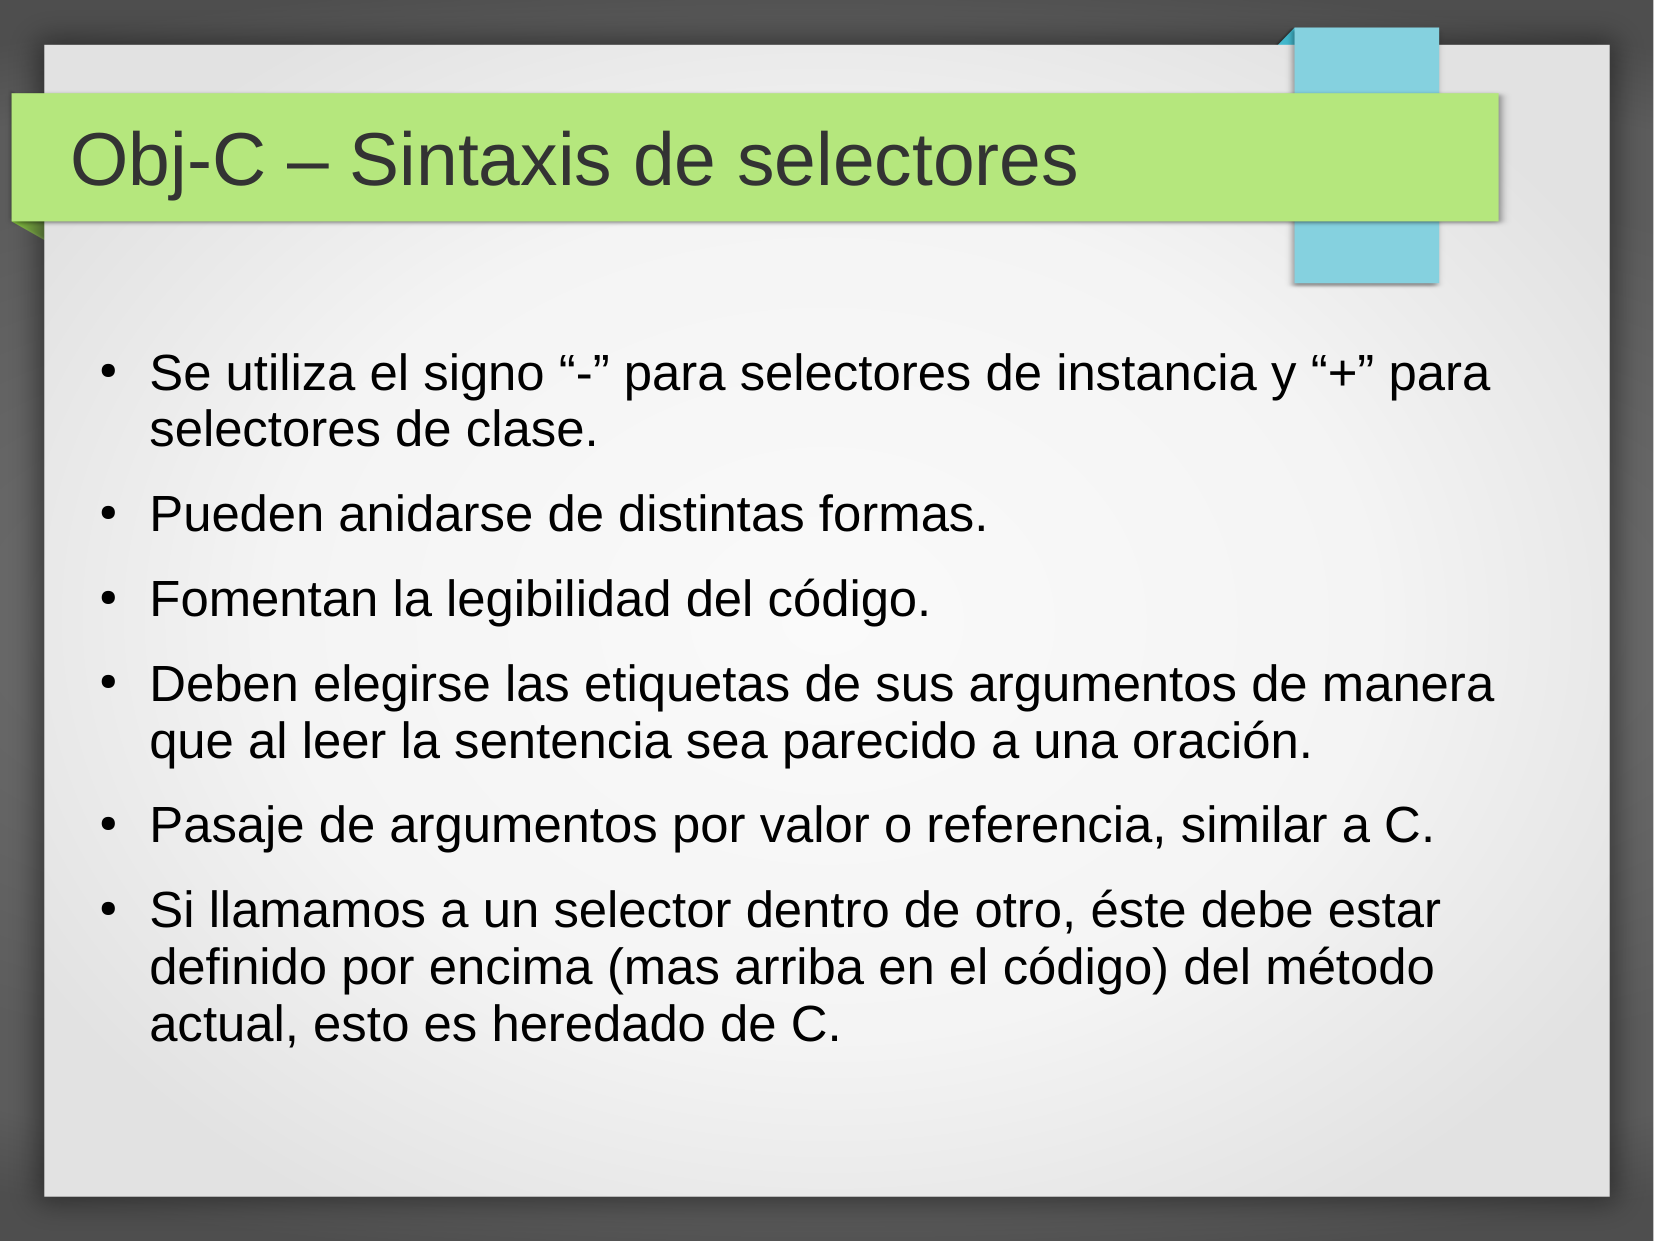

# Obj-C – Sintaxis de selectores
Se utiliza el signo “-” para selectores de instancia y “+” para selectores de clase.
Pueden anidarse de distintas formas.
Fomentan la legibilidad del código.
Deben elegirse las etiquetas de sus argumentos de manera que al leer la sentencia sea parecido a una oración.
Pasaje de argumentos por valor o referencia, similar a C.
Si llamamos a un selector dentro de otro, éste debe estar definido por encima (mas arriba en el código) del método actual, esto es heredado de C.